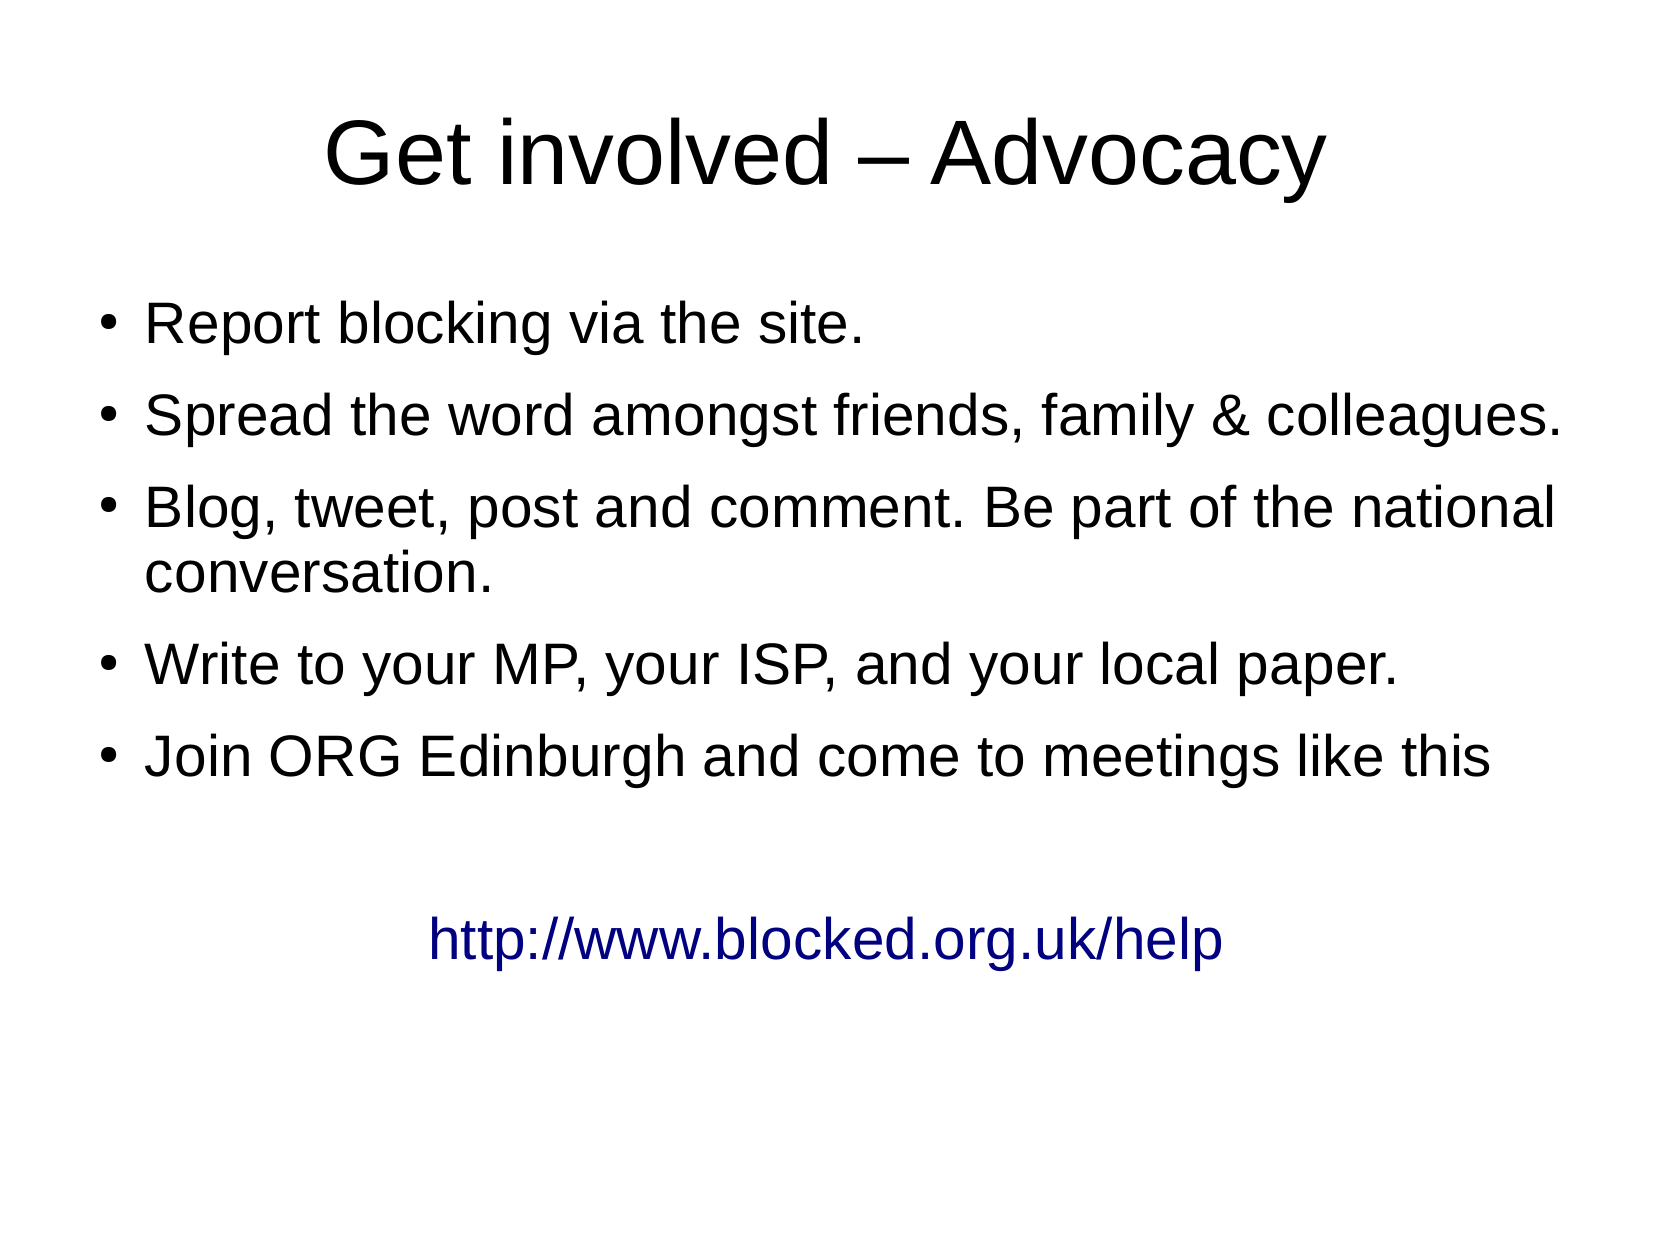

# Get involved – Advocacy
Report blocking via the site.
Spread the word amongst friends, family & colleagues.
Blog, tweet, post and comment. Be part of the national conversation.
Write to your MP, your ISP, and your local paper.
Join ORG Edinburgh and come to meetings like this
http://www.blocked.org.uk/help